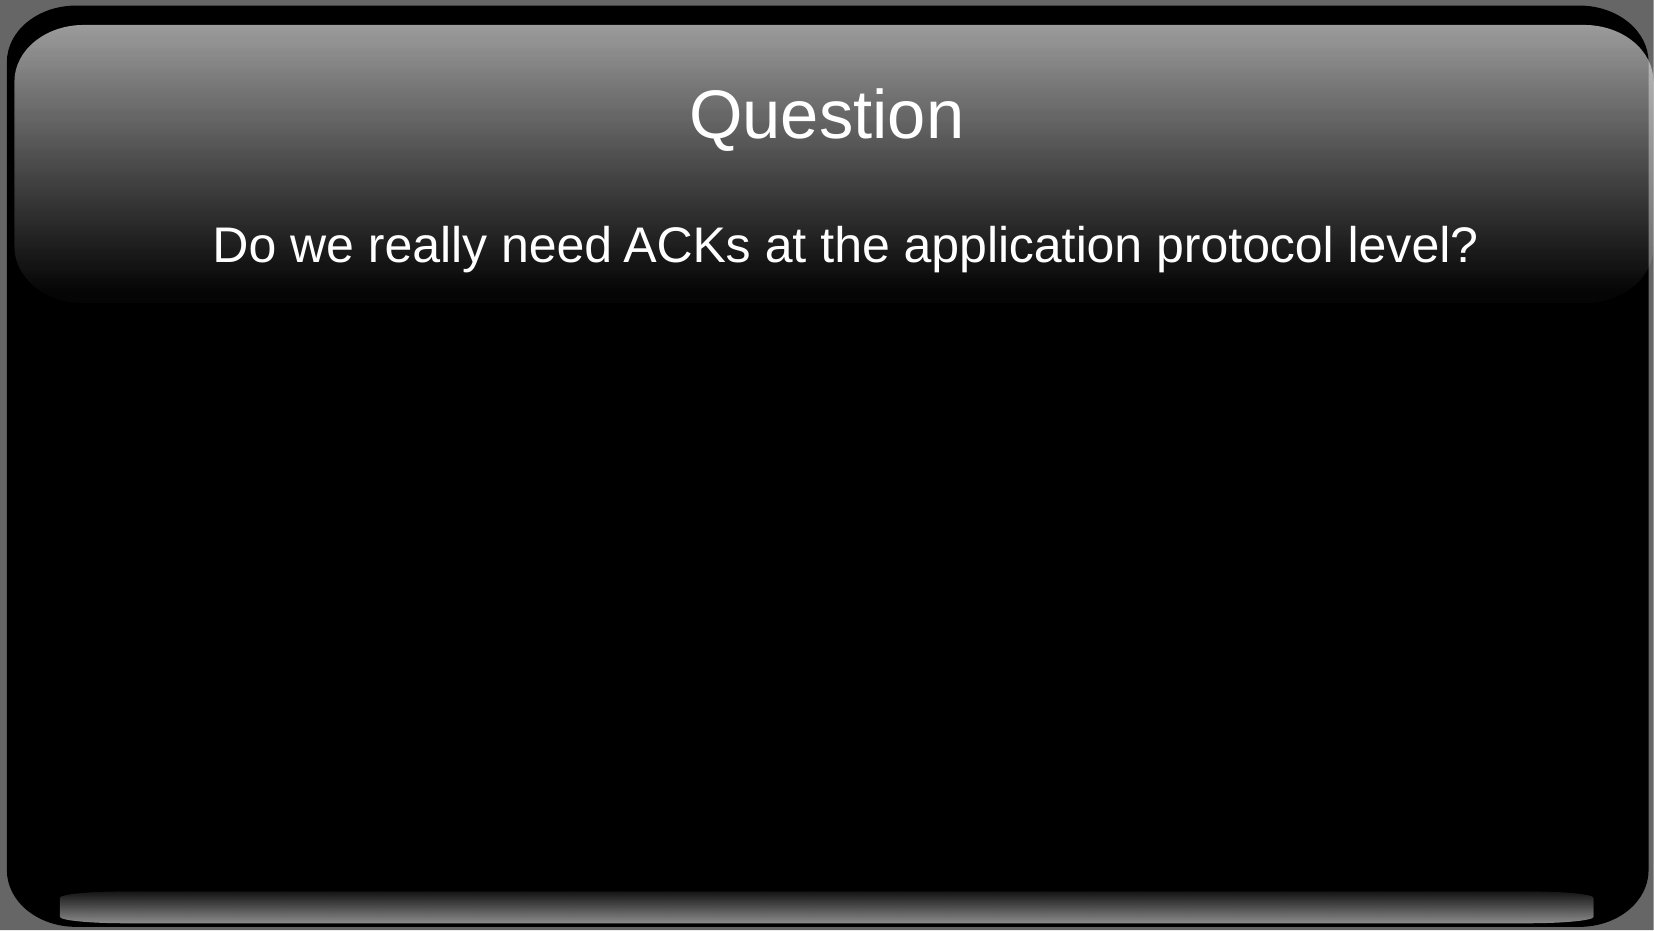

# Question
Do we really need ACKs at the application protocol level?